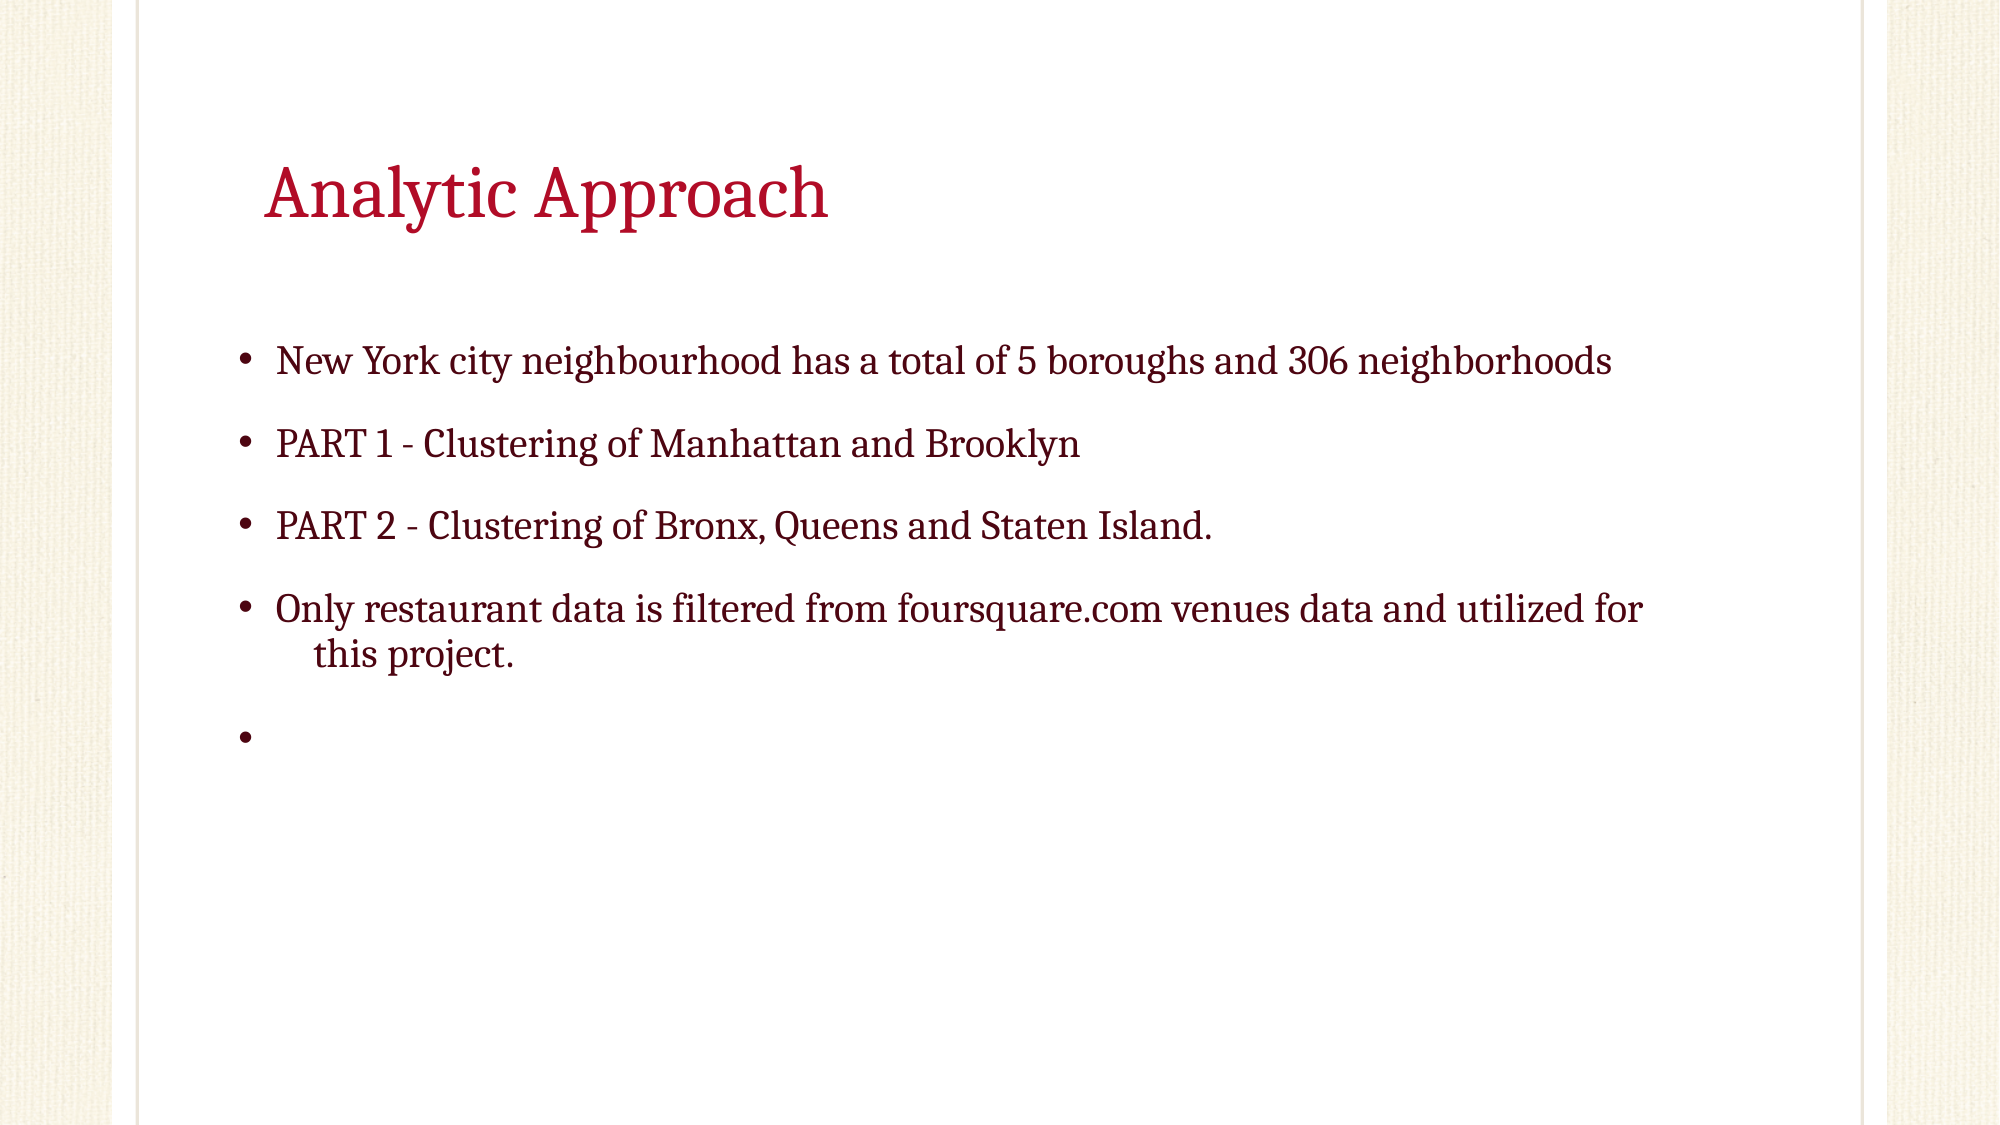

# Analytic Approach
New York city neighbourhood has a total of 5 boroughs and 306 neighborhoods
PART 1 - Clustering of Manhattan and Brooklyn
PART 2 - Clustering of Bronx, Queens and Staten Island.
Only restaurant data is filtered from foursquare.com venues data and utilized for this project.